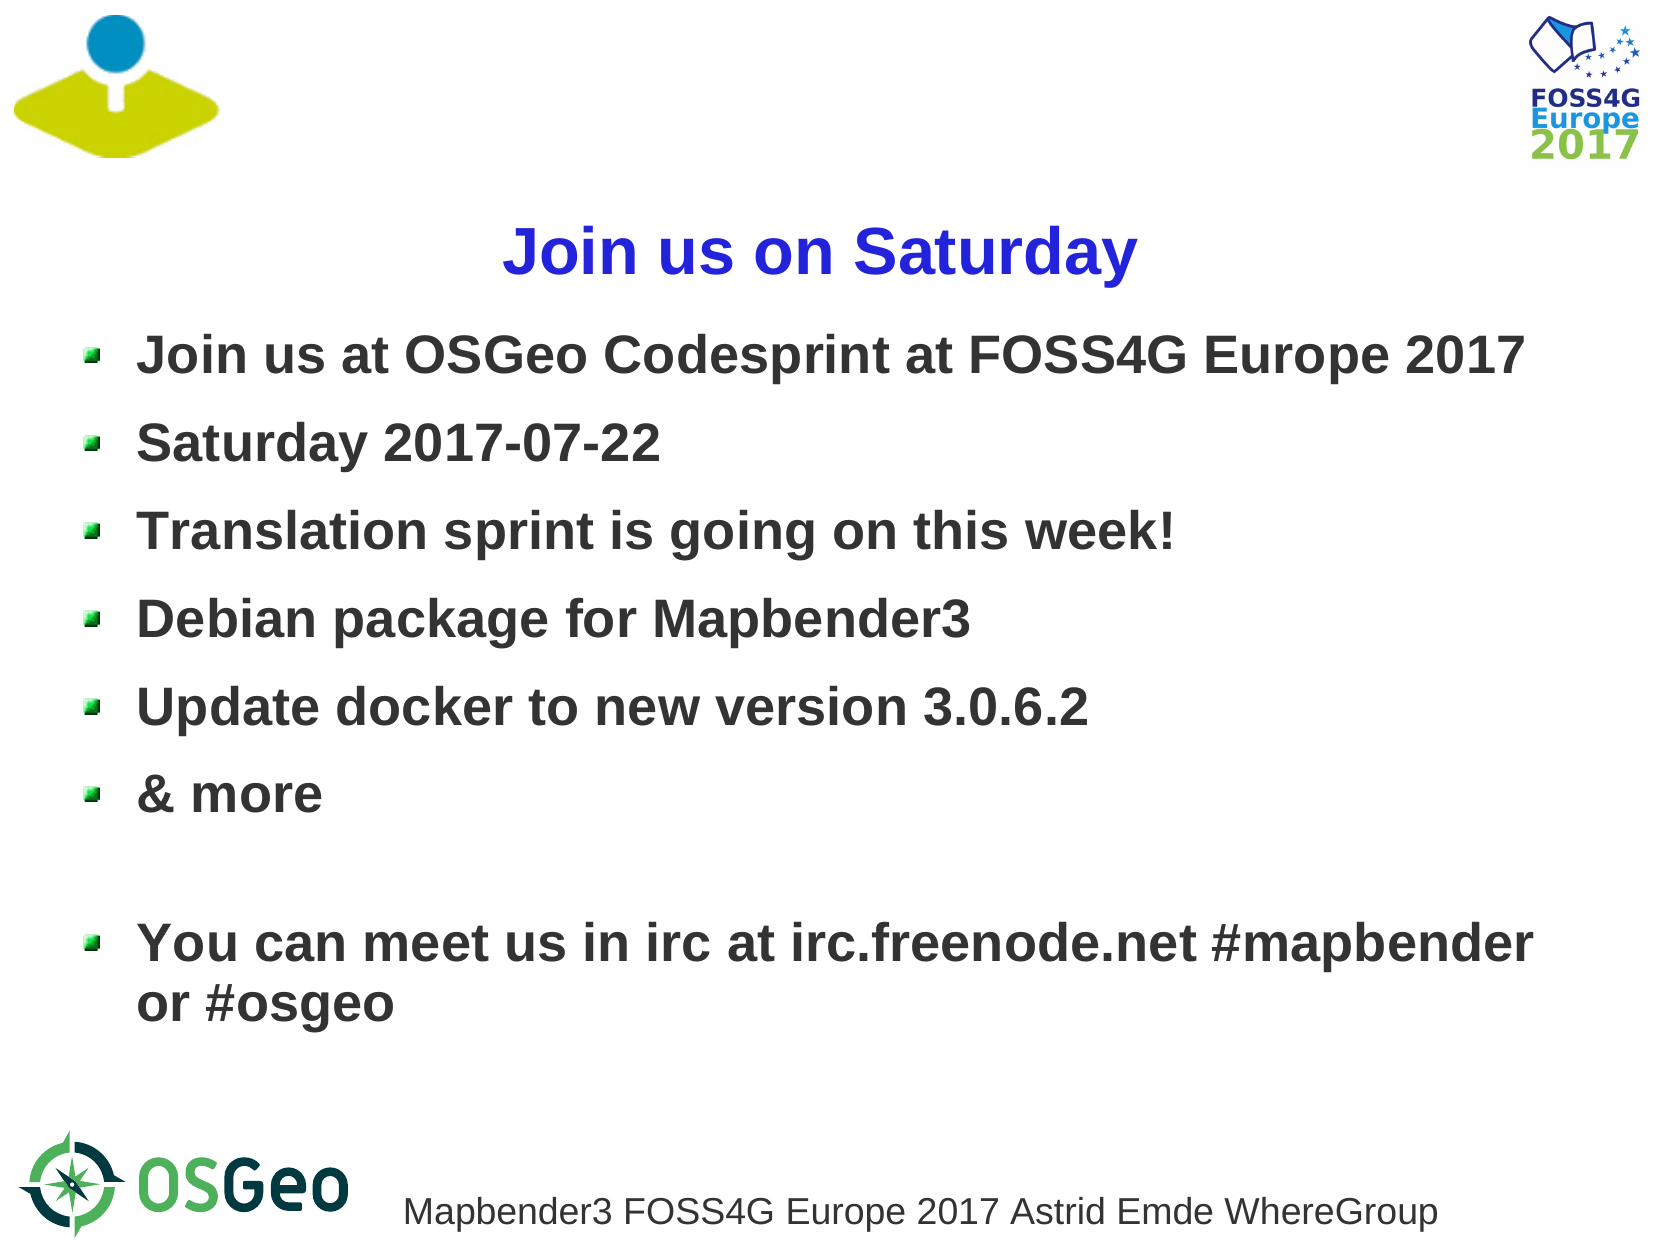

# Join us on Saturday
Join us at OSGeo Codesprint at FOSS4G Europe 2017
Saturday 2017-07-22
Translation sprint is going on this week!
Debian package for Mapbender3
Update docker to new version 3.0.6.2
& more
You can meet us in irc at irc.freenode.net #mapbender or #osgeo